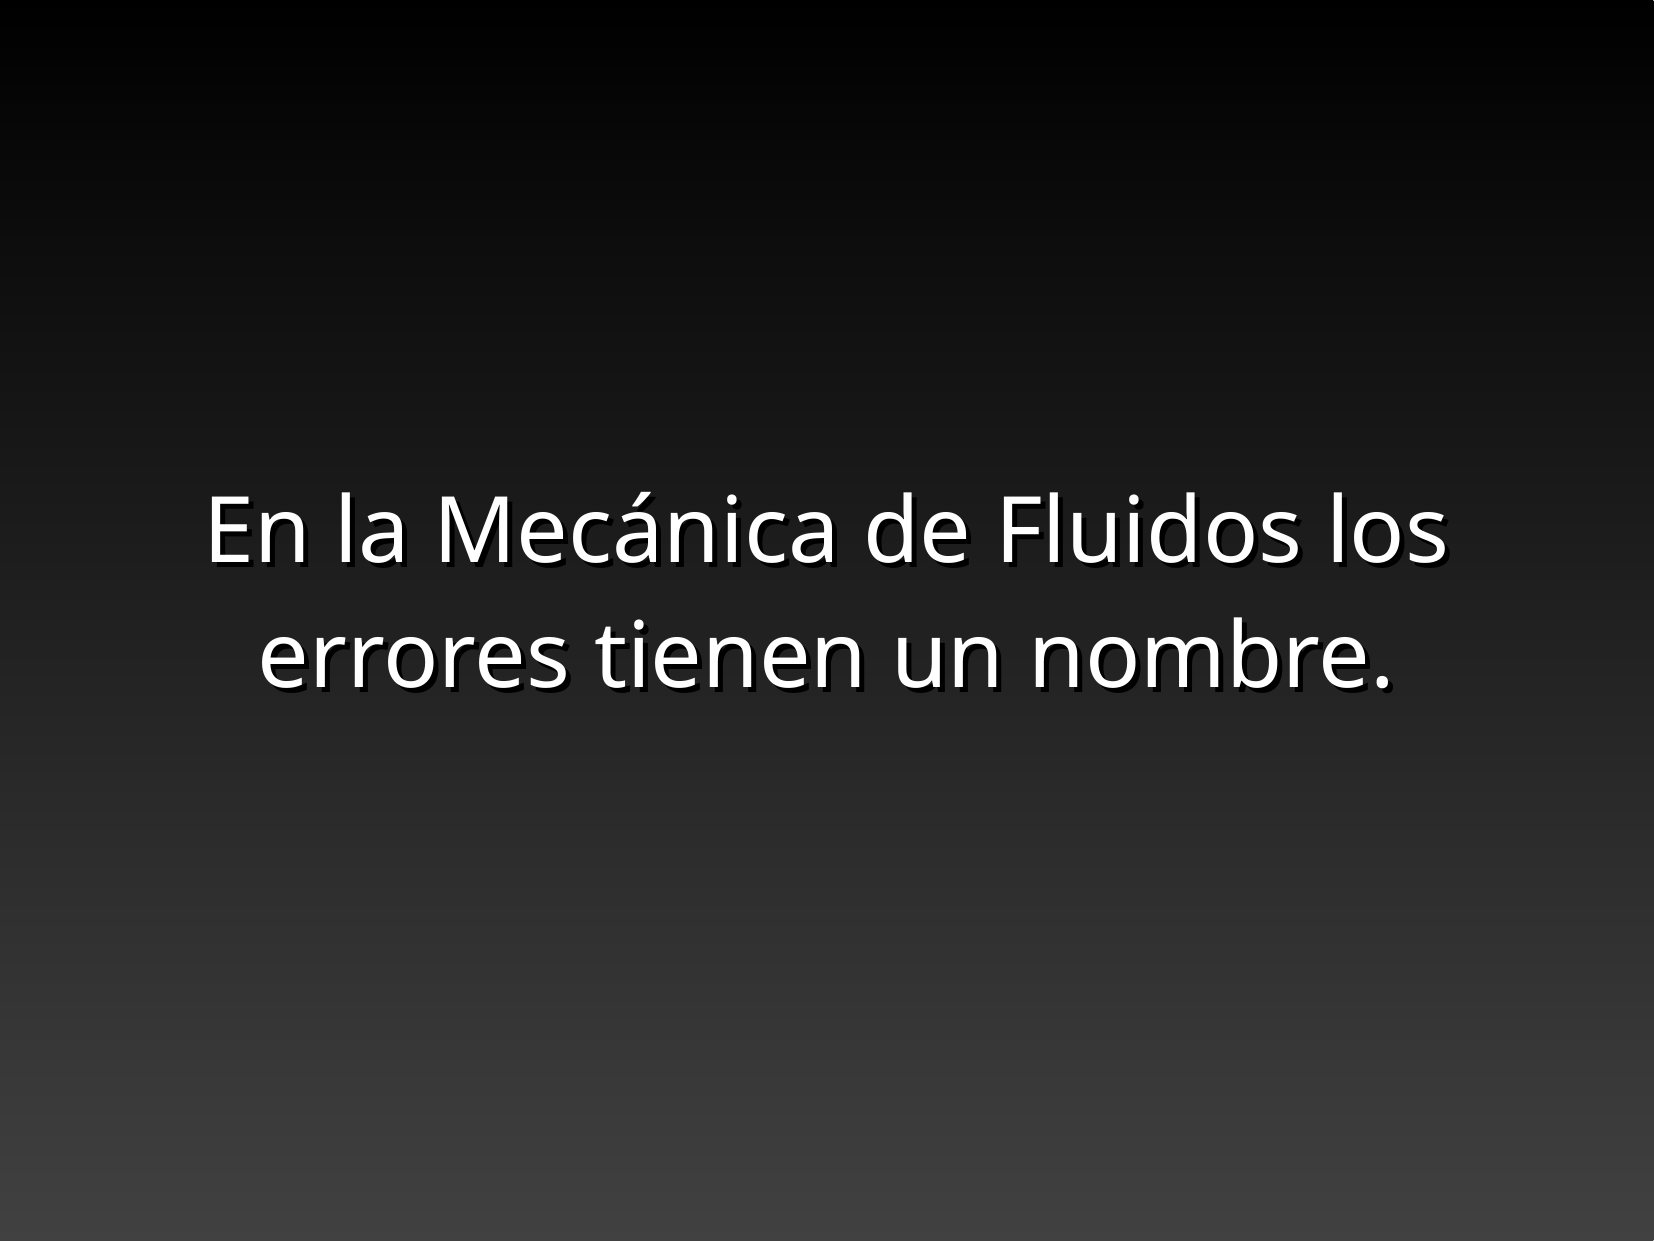

# En la Mecánica de Fluidos los errores tienen un nombre.